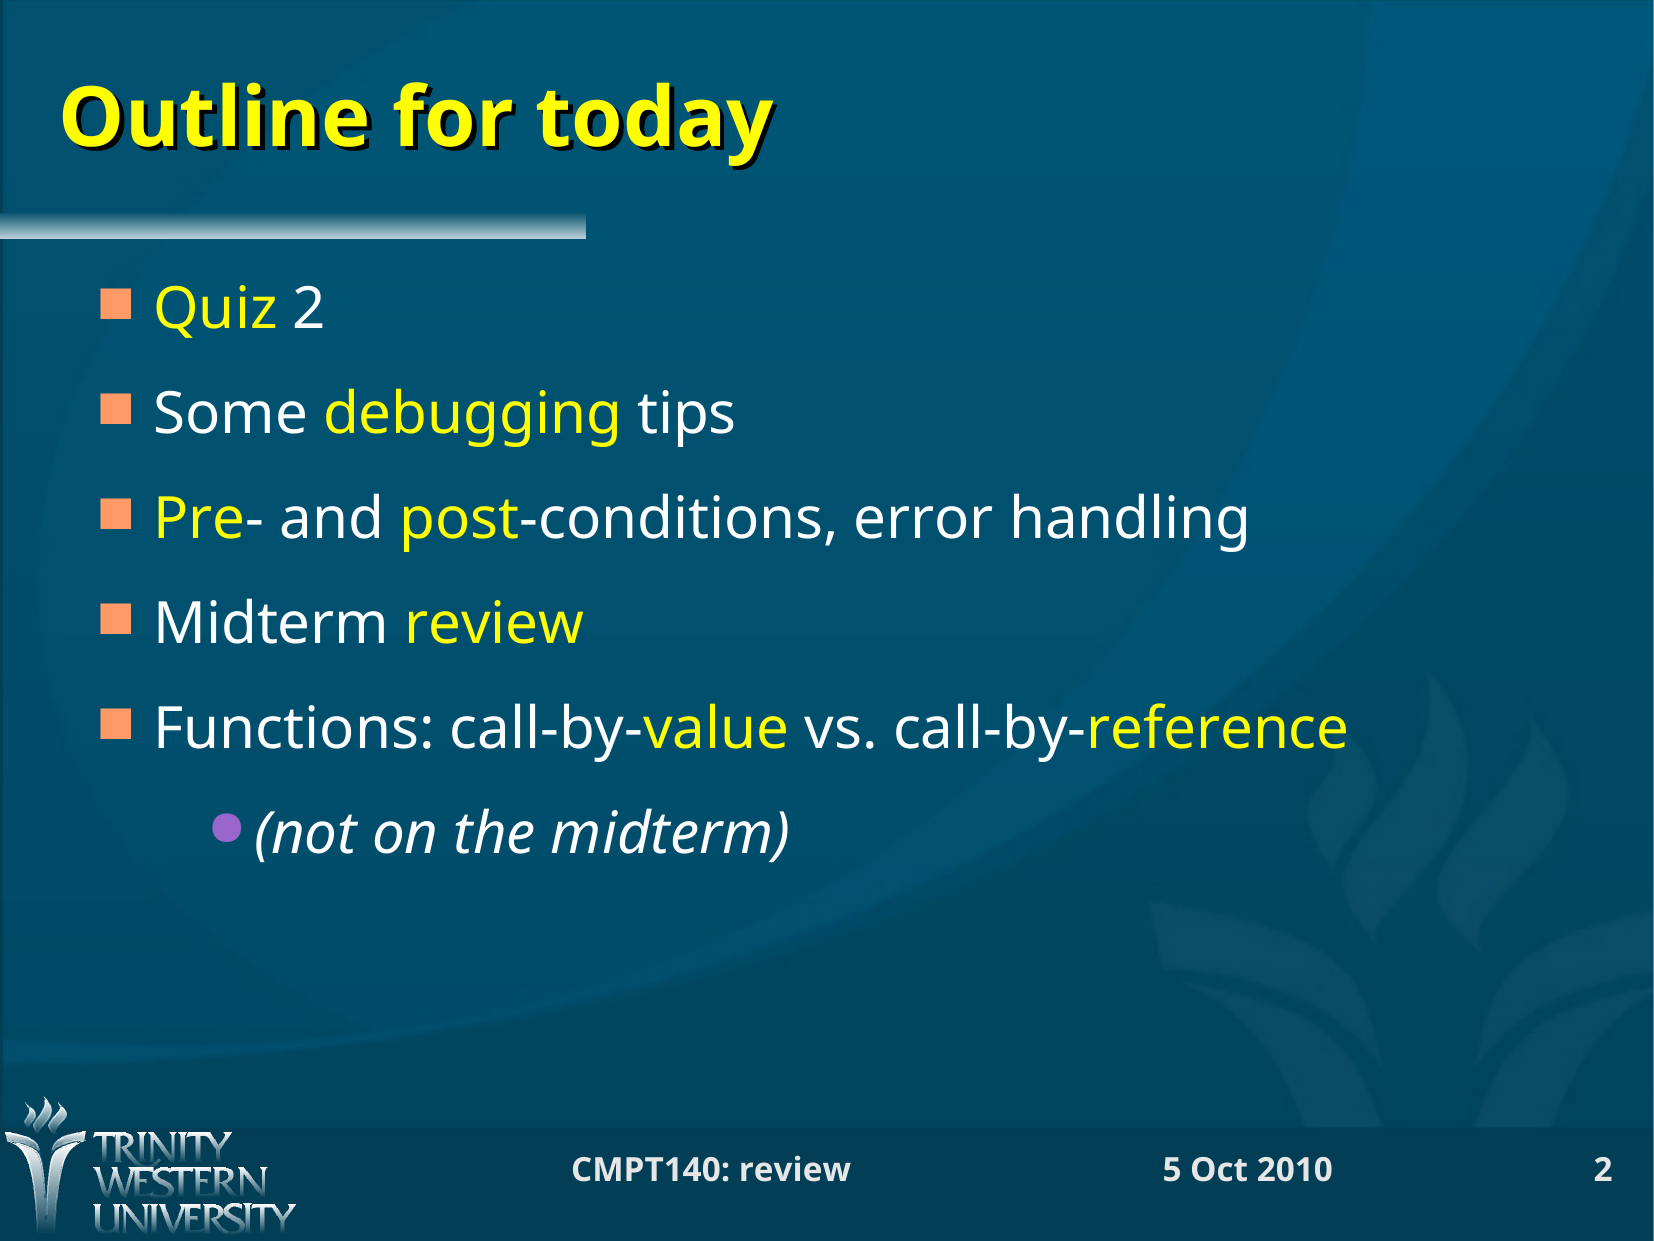

# Outline for today
Quiz 2
Some debugging tips
Pre- and post-conditions, error handling
Midterm review
Functions: call-by-value vs. call-by-reference
(not on the midterm)
CMPT140: review
5 Oct 2010
2